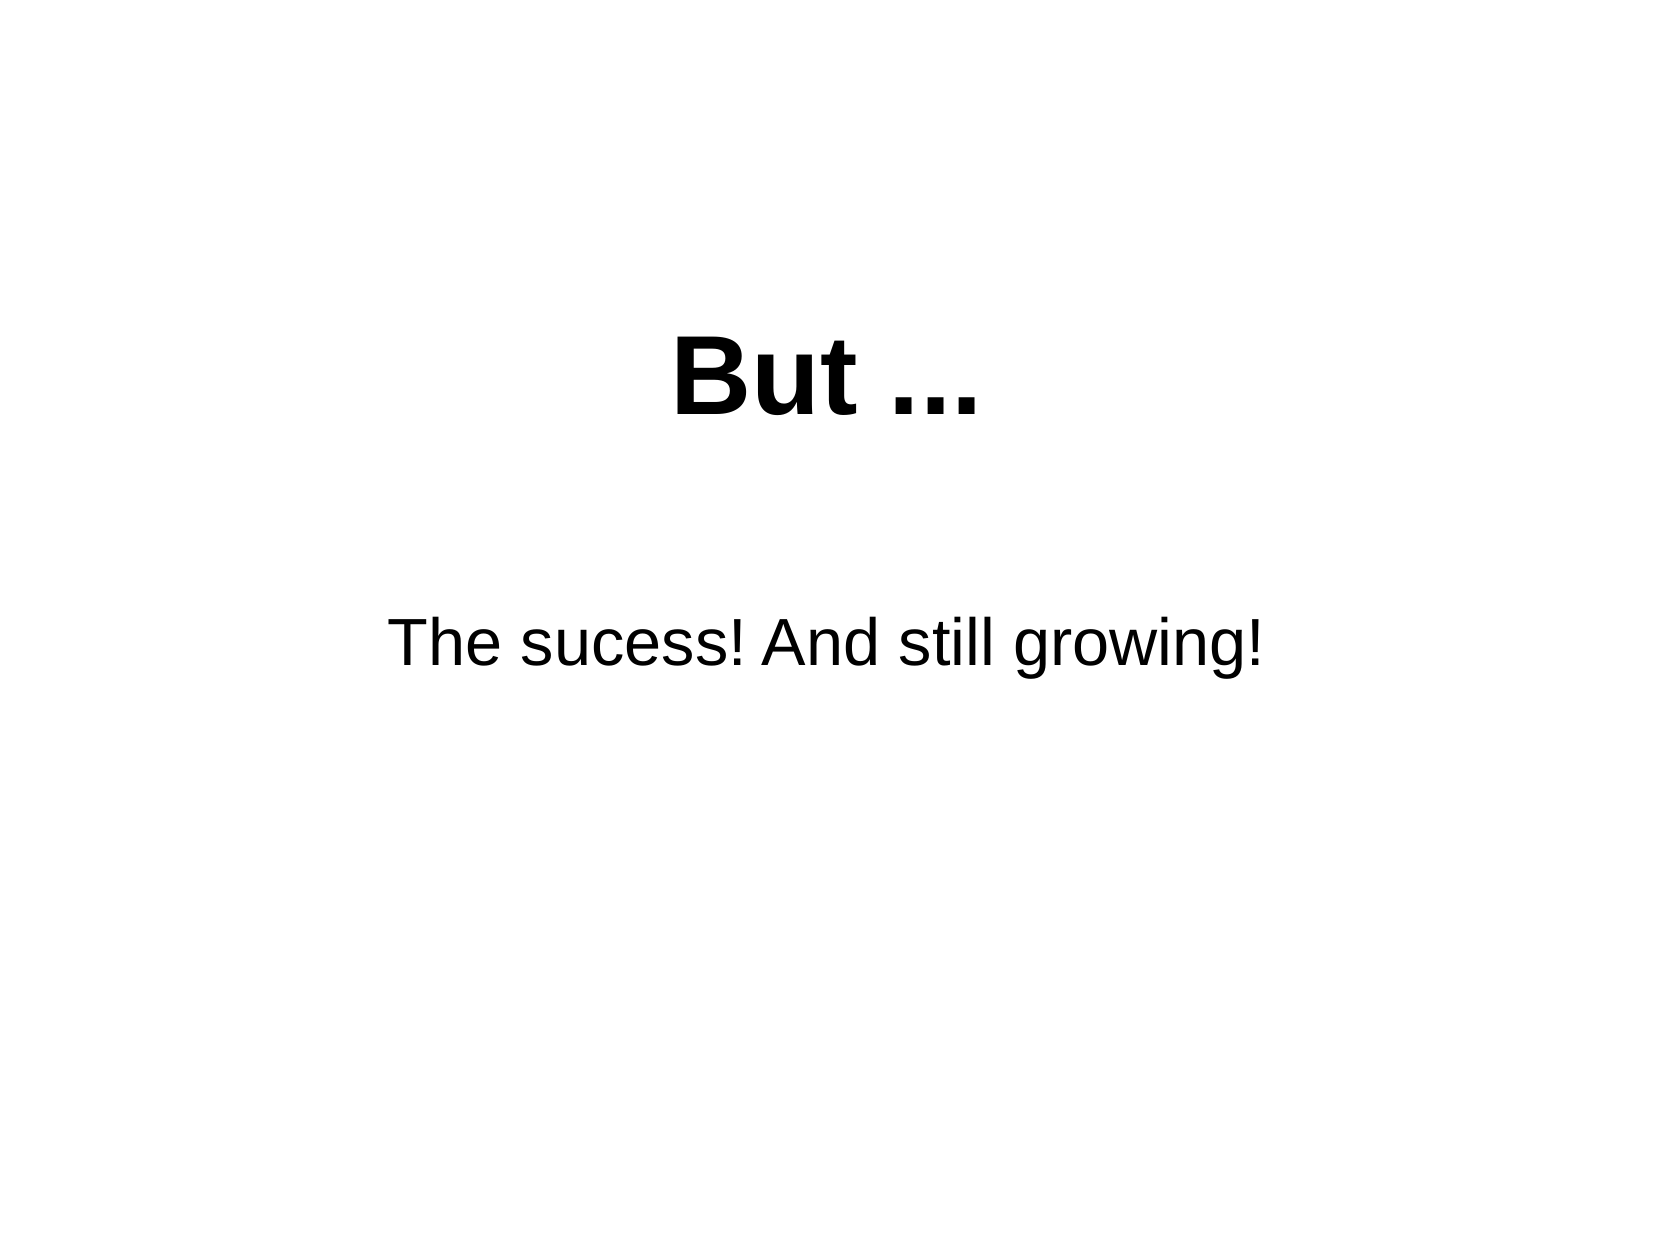

# But ...
The sucess! And still growing!